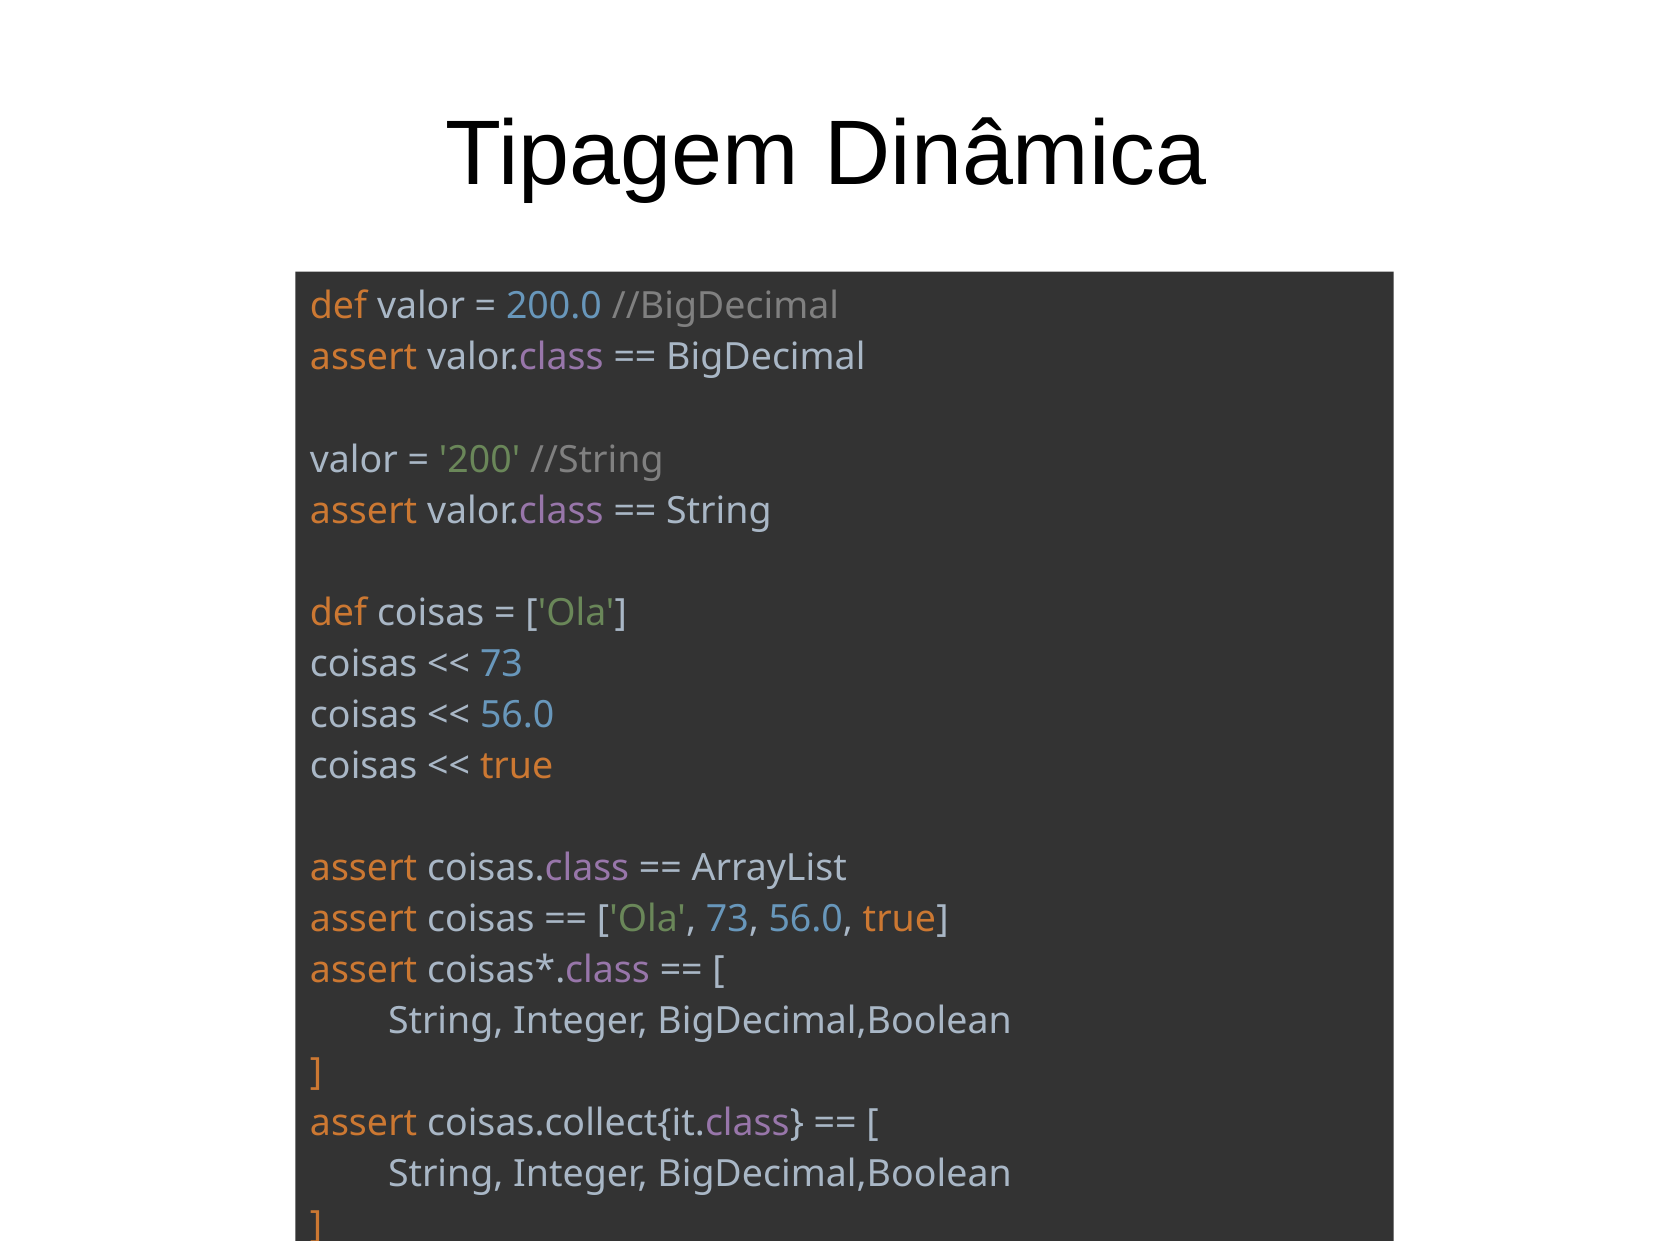

# Tipagem Dinâmica
def valor = 200.0 //BigDecimal
assert valor.class == BigDecimal
valor = '200' //String
assert valor.class == String
def coisas = ['Ola']
coisas << 73
coisas << 56.0
coisas << true
assert coisas.class == ArrayList
assert coisas == ['Ola', 73, 56.0, true]
assert coisas*.class == [
 String, Integer, BigDecimal,Boolean
]
assert coisas.collect{it.class} == [
 String, Integer, BigDecimal,Boolean
]